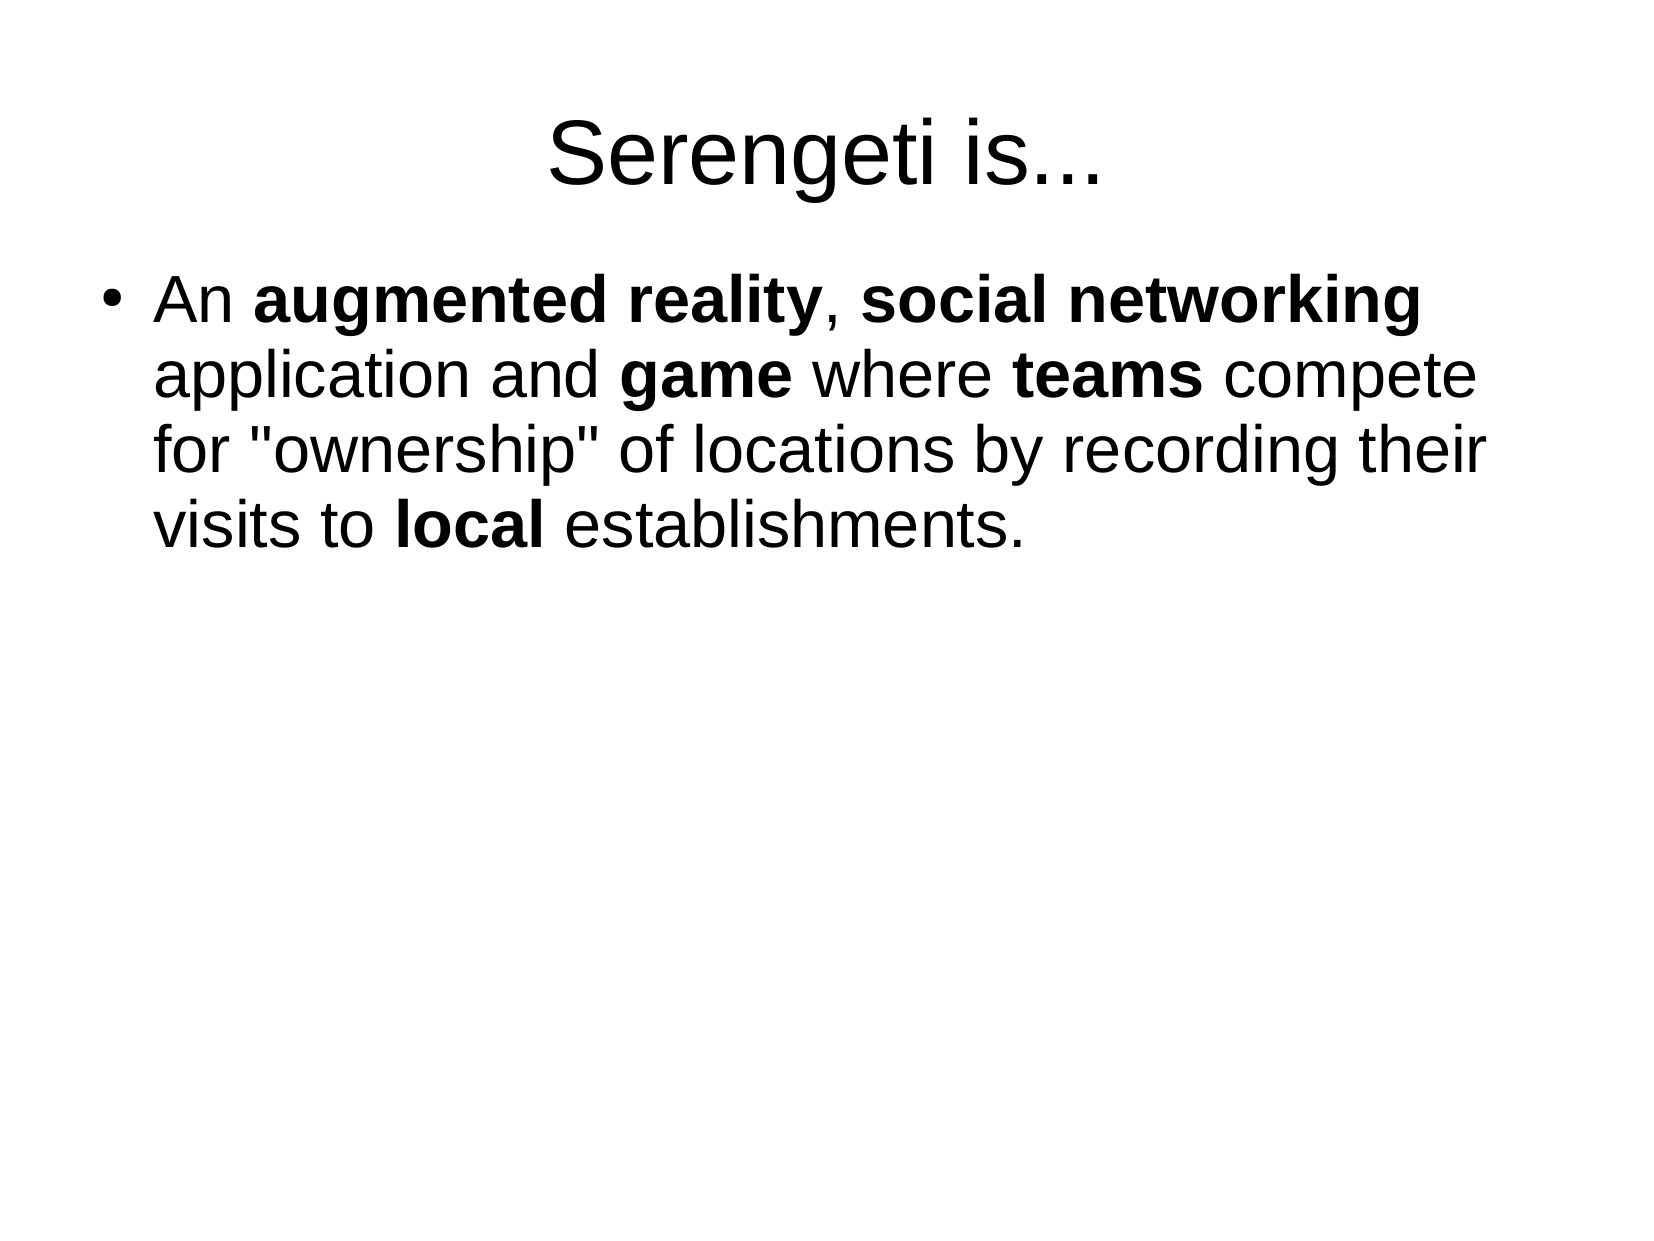

# Serengeti is...
An augmented reality, social networking application and game where teams compete for "ownership" of locations by recording their visits to local establishments.